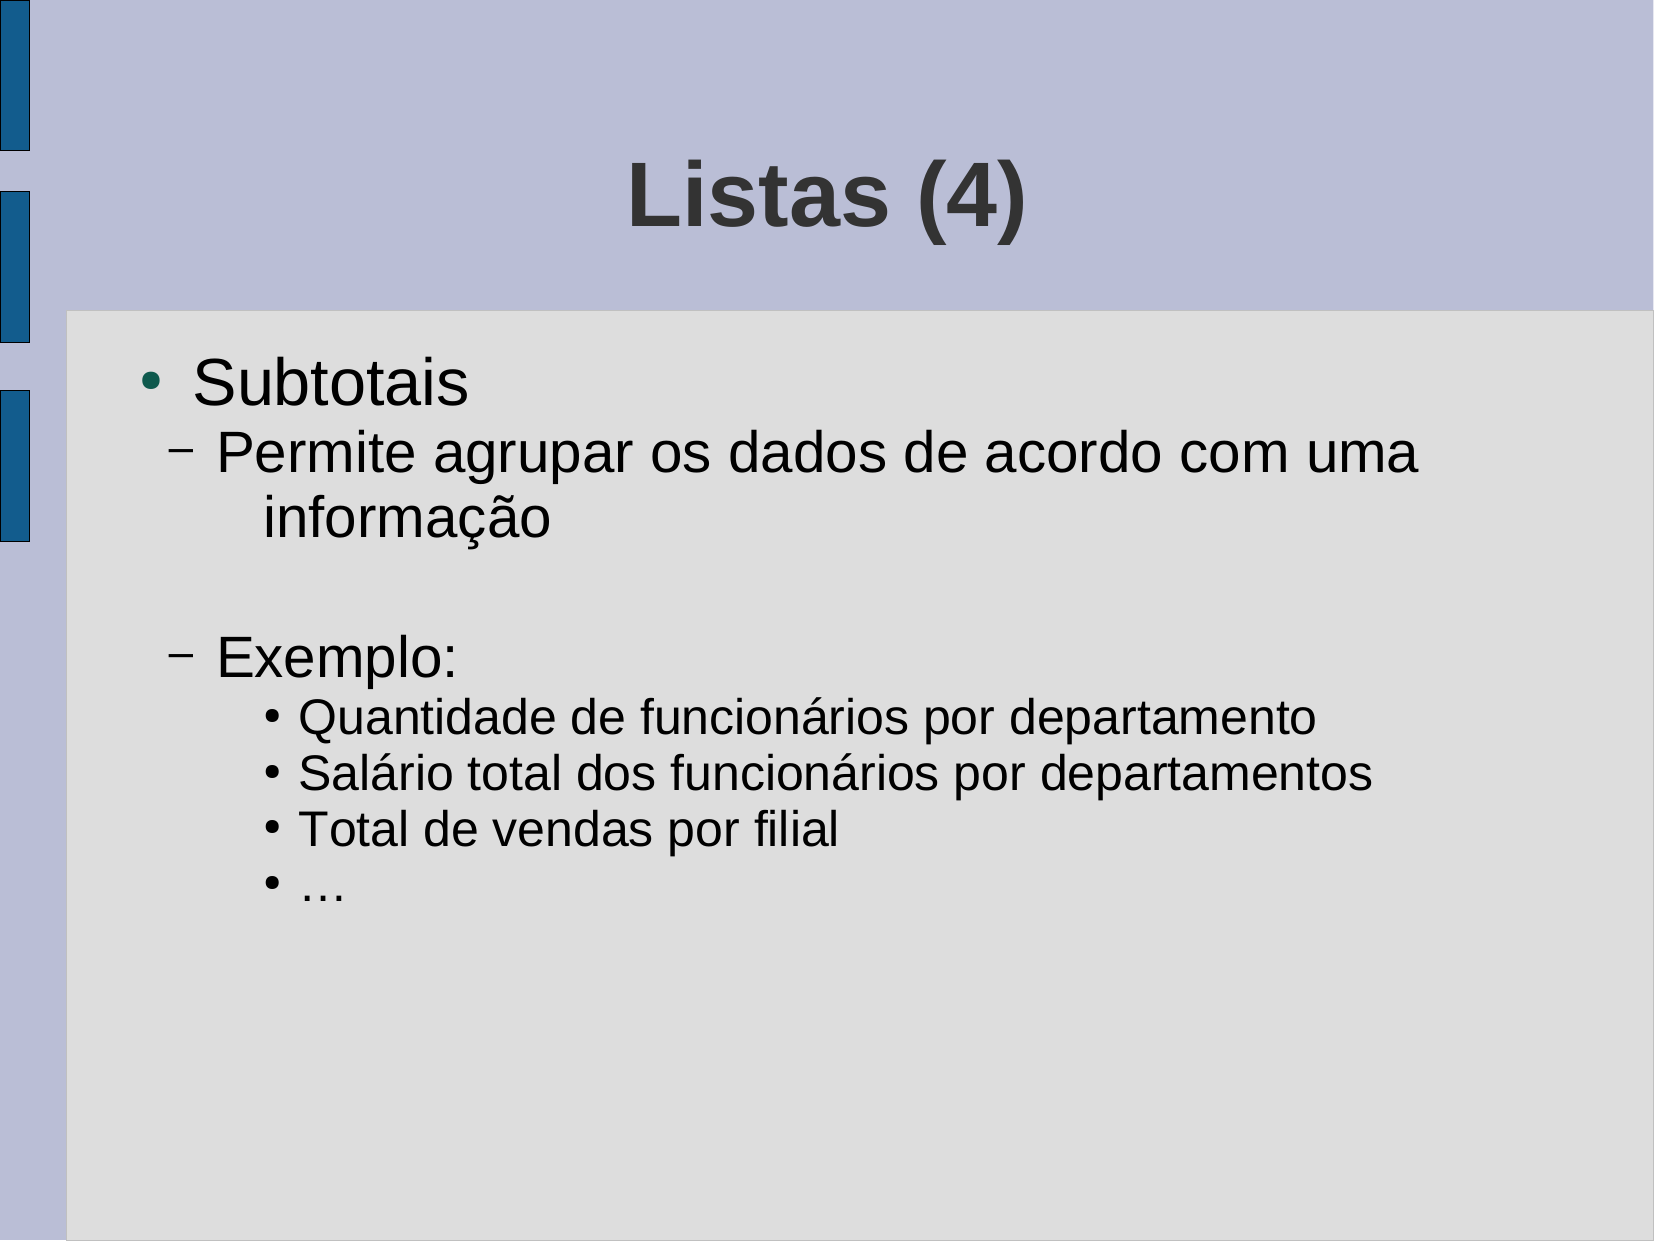

# Listas (4)
Subtotais
Permite agrupar os dados de acordo com uma informação
Exemplo:
Quantidade de funcionários por departamento
Salário total dos funcionários por departamentos
Total de vendas por filial
…